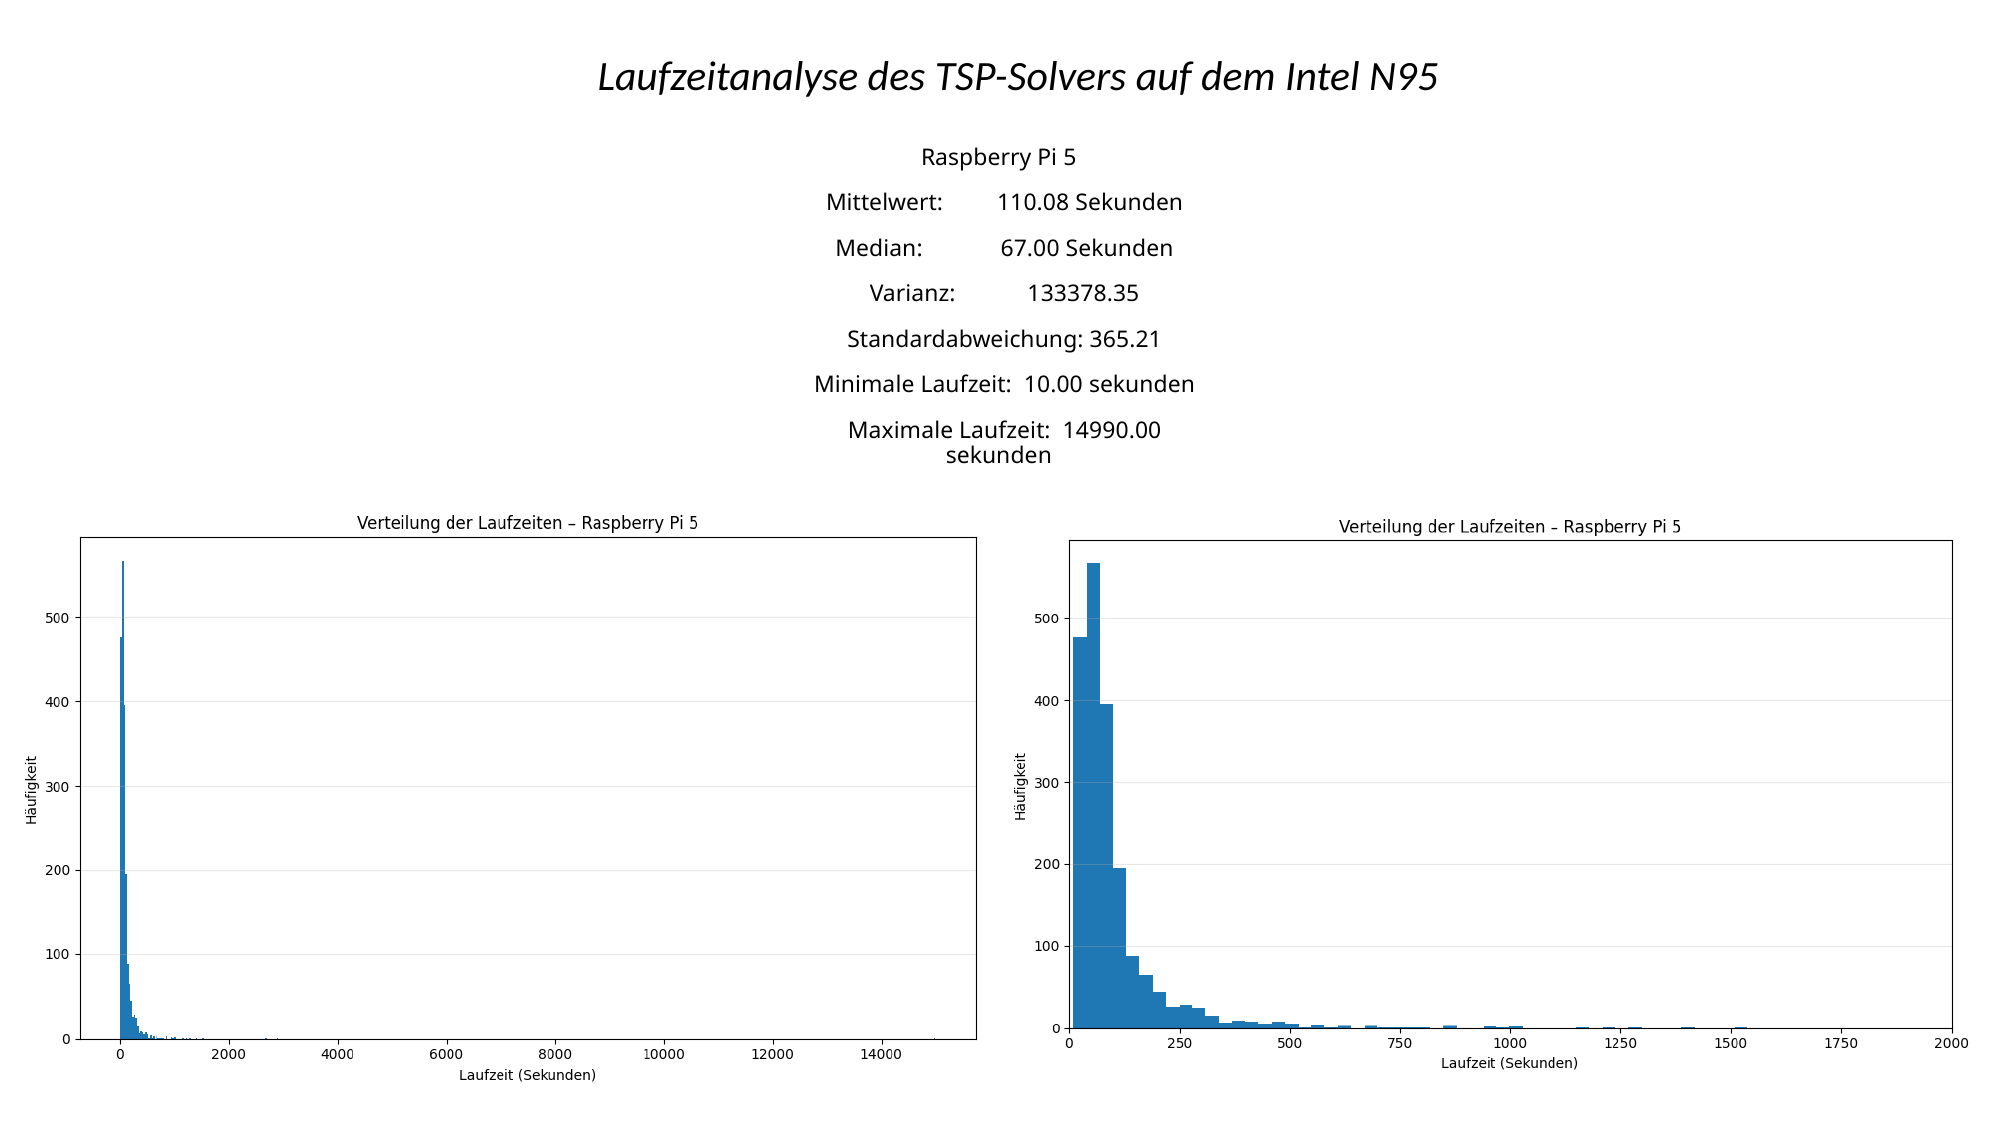

Laufzeitanalyse des TSP-Solvers auf dem Intel N95
Raspberry Pi 5
  Mittelwert:         110.08 Sekunden
  Median:             67.00 Sekunden
  Varianz:            133378.35
  Standardabweichung: 365.21
  Minimale Laufzeit:  10.00 sekunden
  Maximale Laufzeit:  14990.00 sekunden